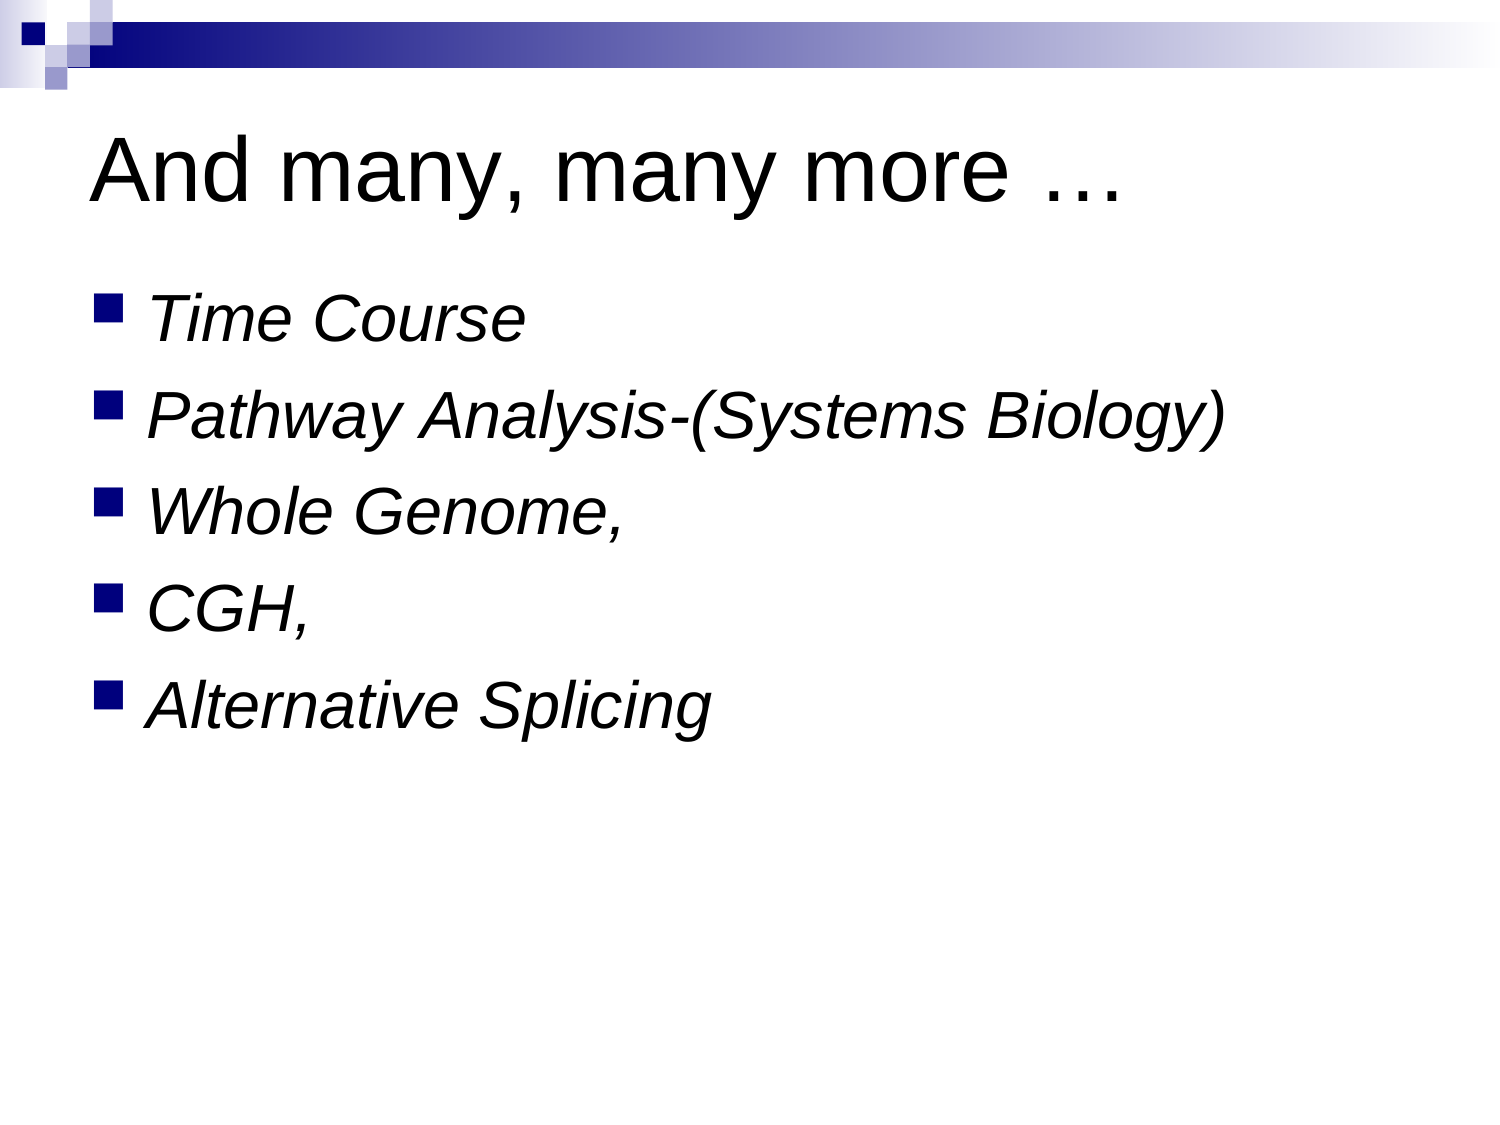

# And many, many more …
Time Course
Pathway Analysis-(Systems Biology)
Whole Genome,
CGH,
Alternative Splicing